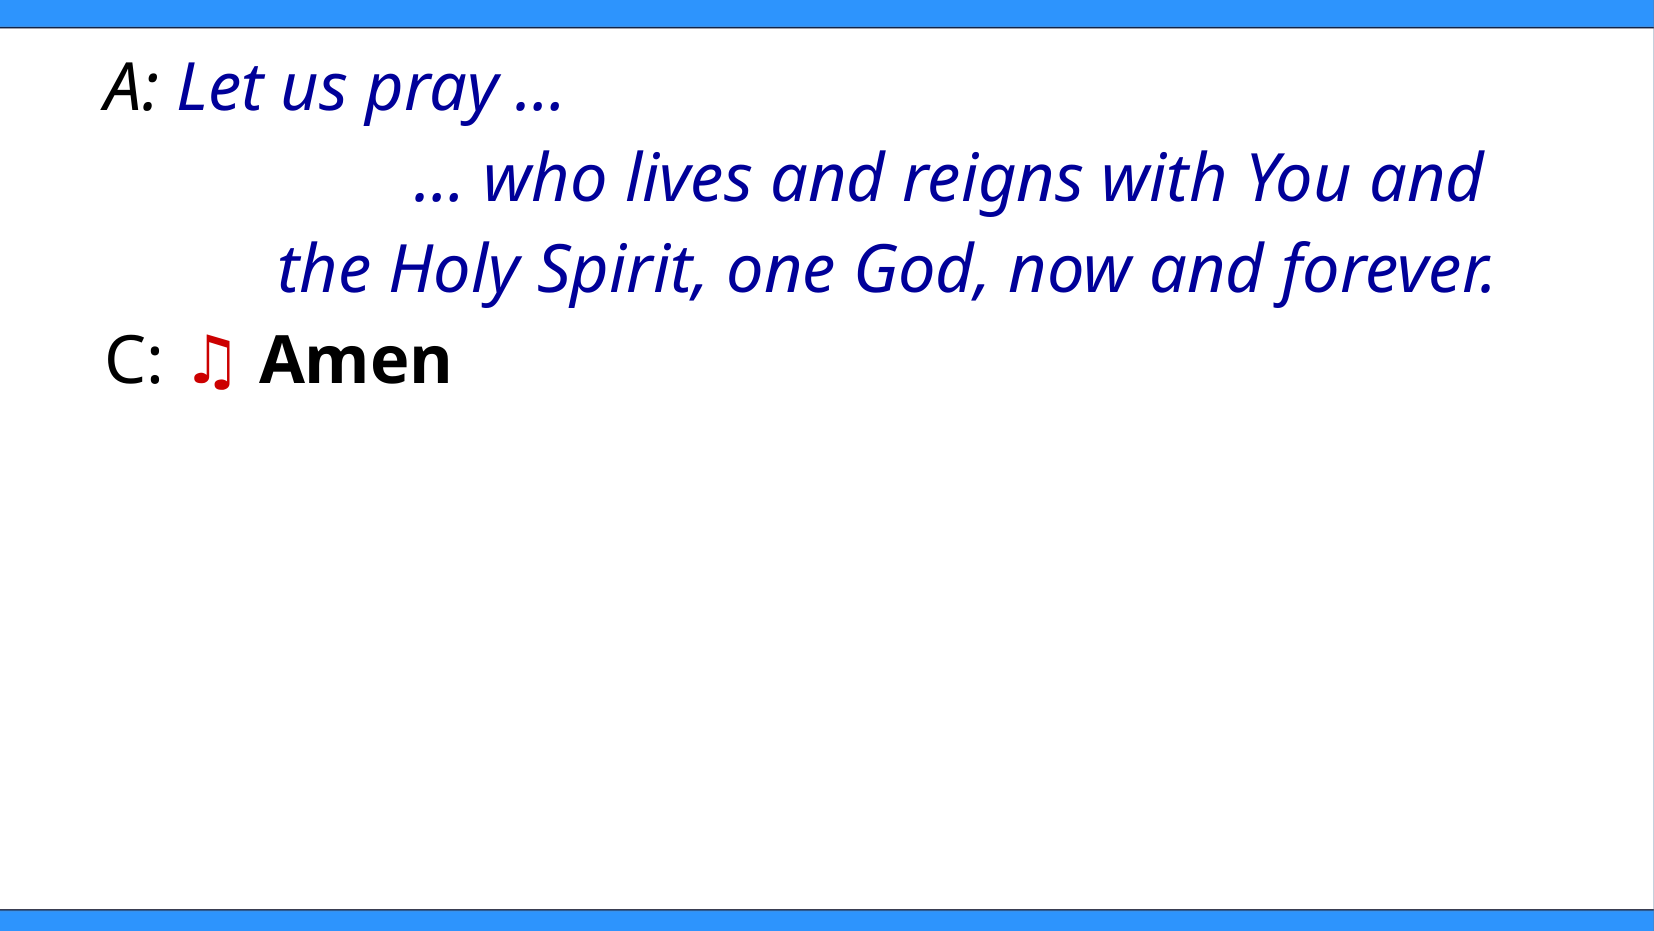

A: Let us pray …
 … who lives and reigns with You and
 the Holy Spirit, one God, now and forever.
C: ♫ Amen